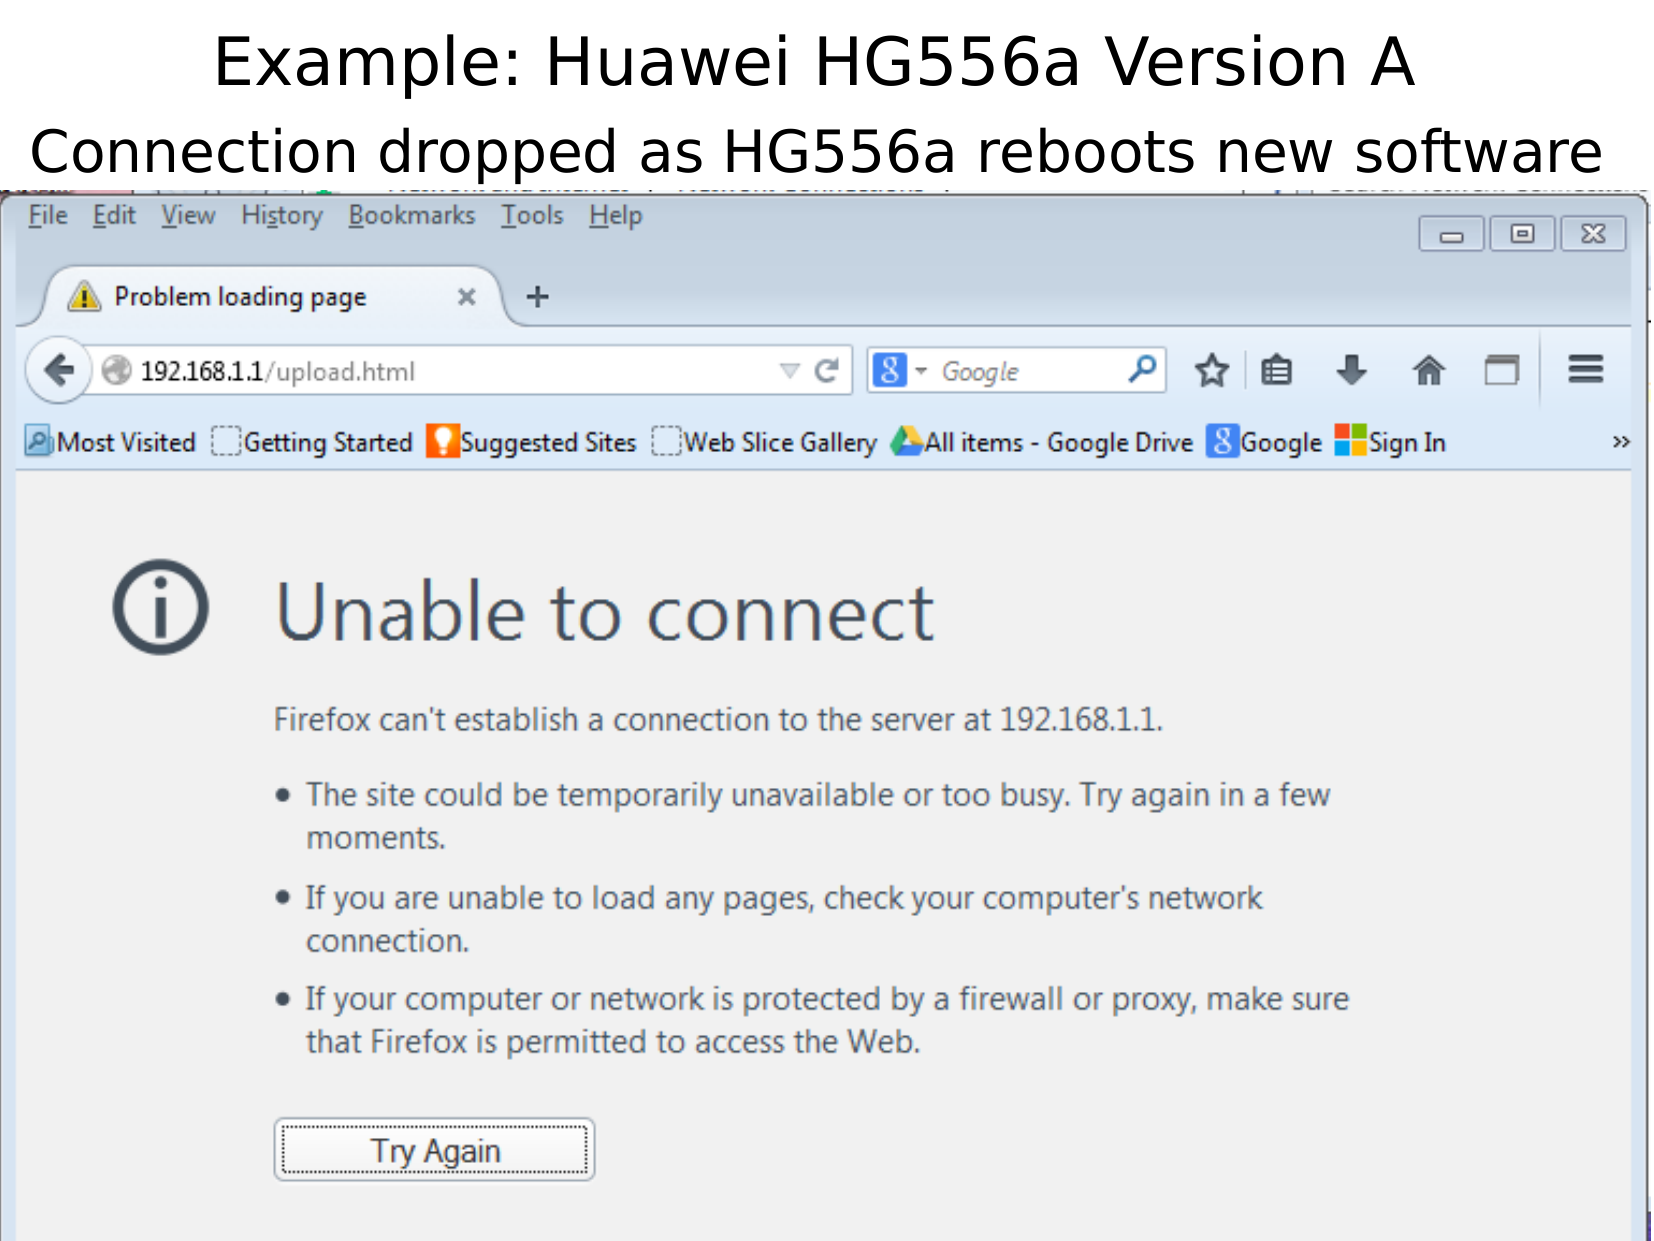

# Example: Huawei HG556a Version A
Connection dropped as HG556a reboots new software